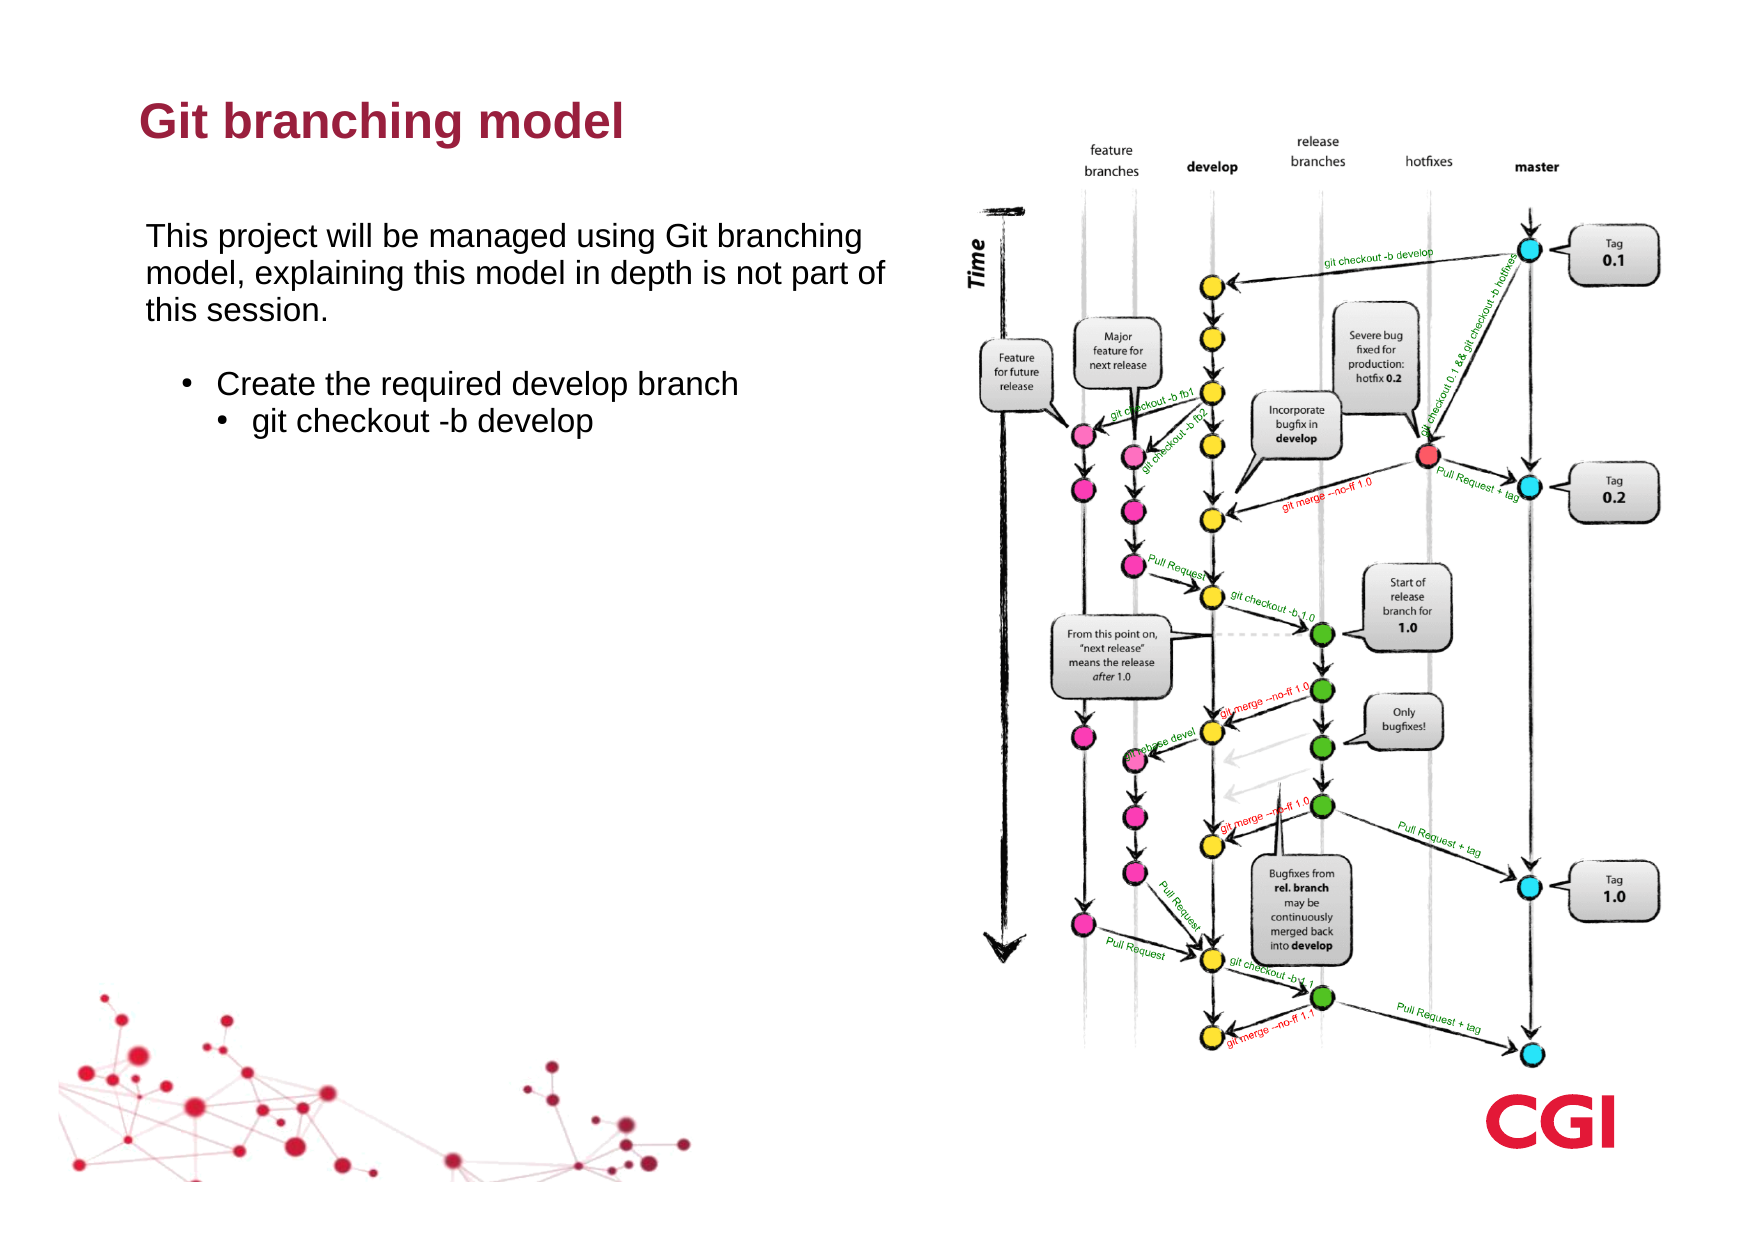

Git branching model
This project will be managed using Git branching model, explaining this model in depth is not part of this session.
Create the required develop branch
git checkout -b develop